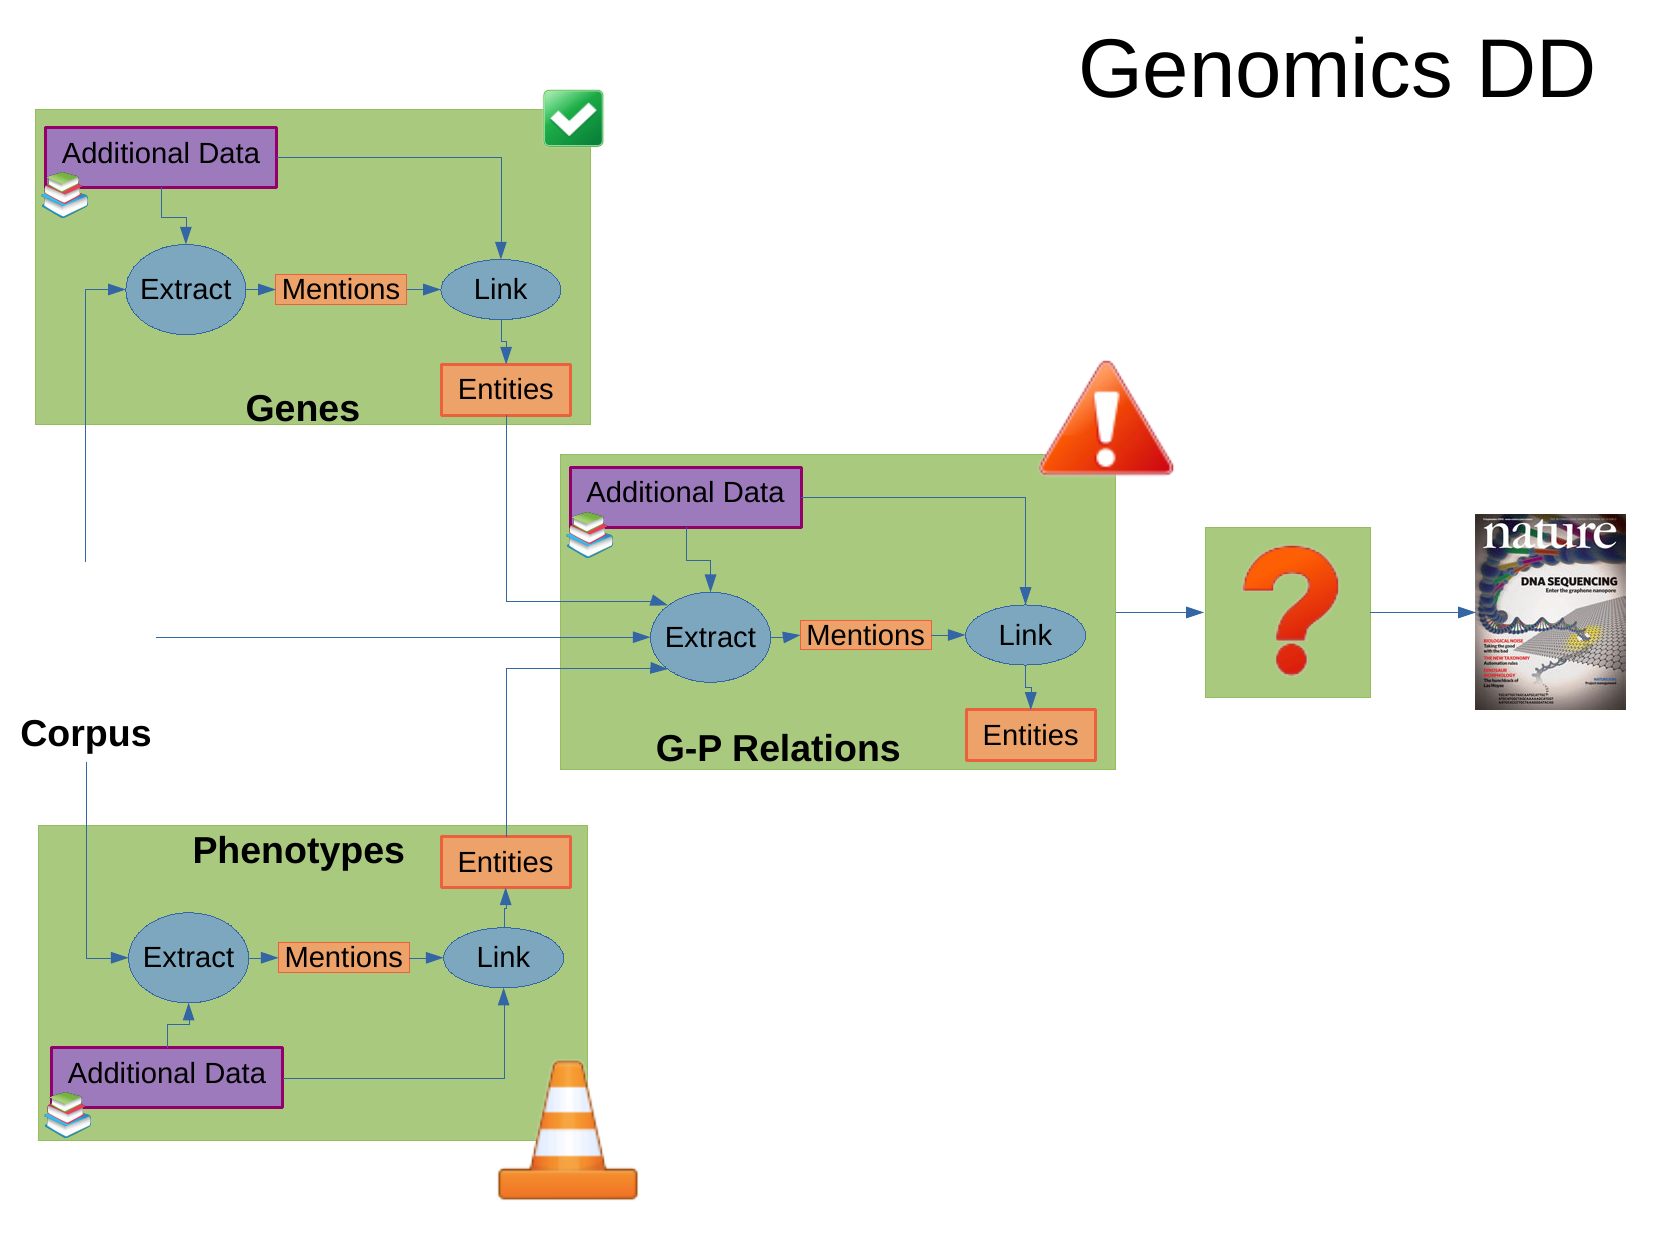

Genomics DD
Additional Data
Extract
Link
Mentions
Entities
Genes
Additional Data
Extract
Link
Mentions
Corpus
Entities
G-P Relations
Phenotypes
Entities
Extract
Link
Mentions
Additional Data
Corpus